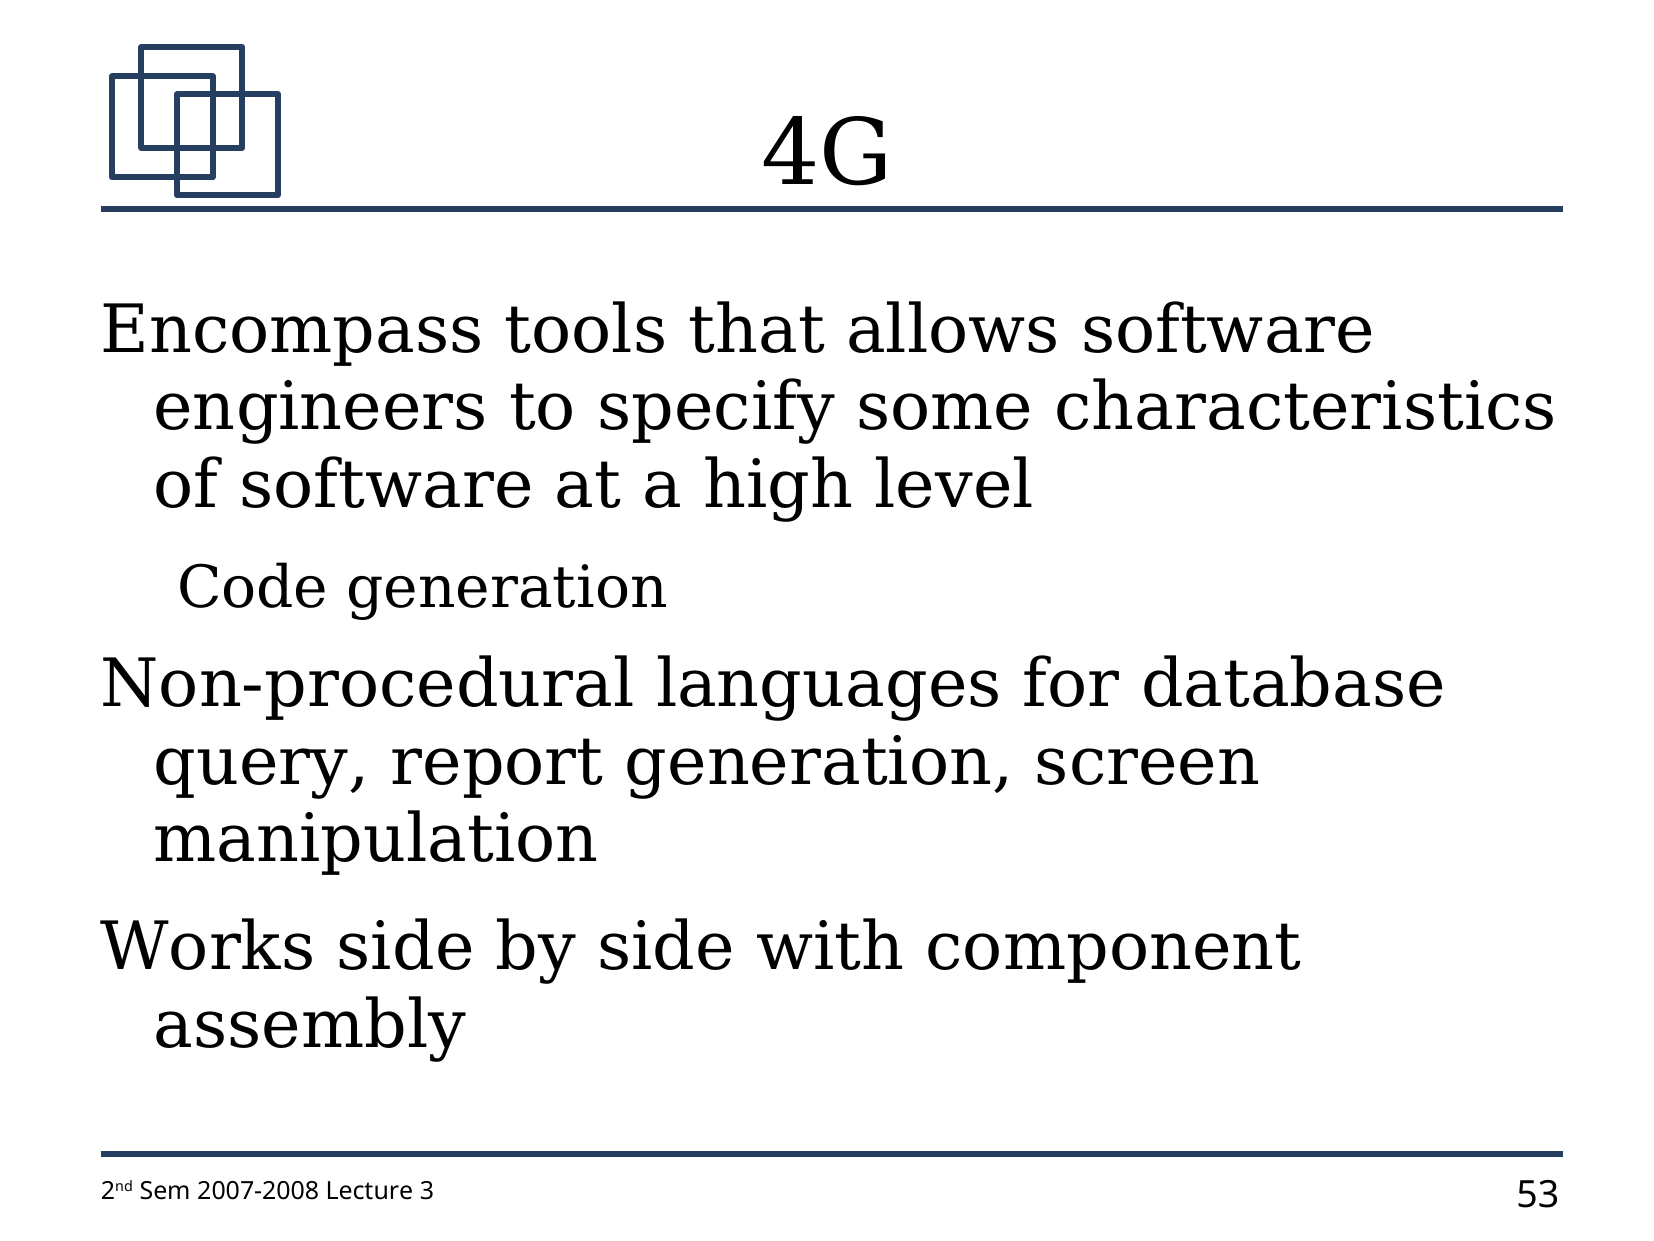

# 4G
Encompass tools that allows software engineers to specify some characteristics of software at a high level
Code generation
Non-procedural languages for database query, report generation, screen manipulation
Works side by side with component assembly